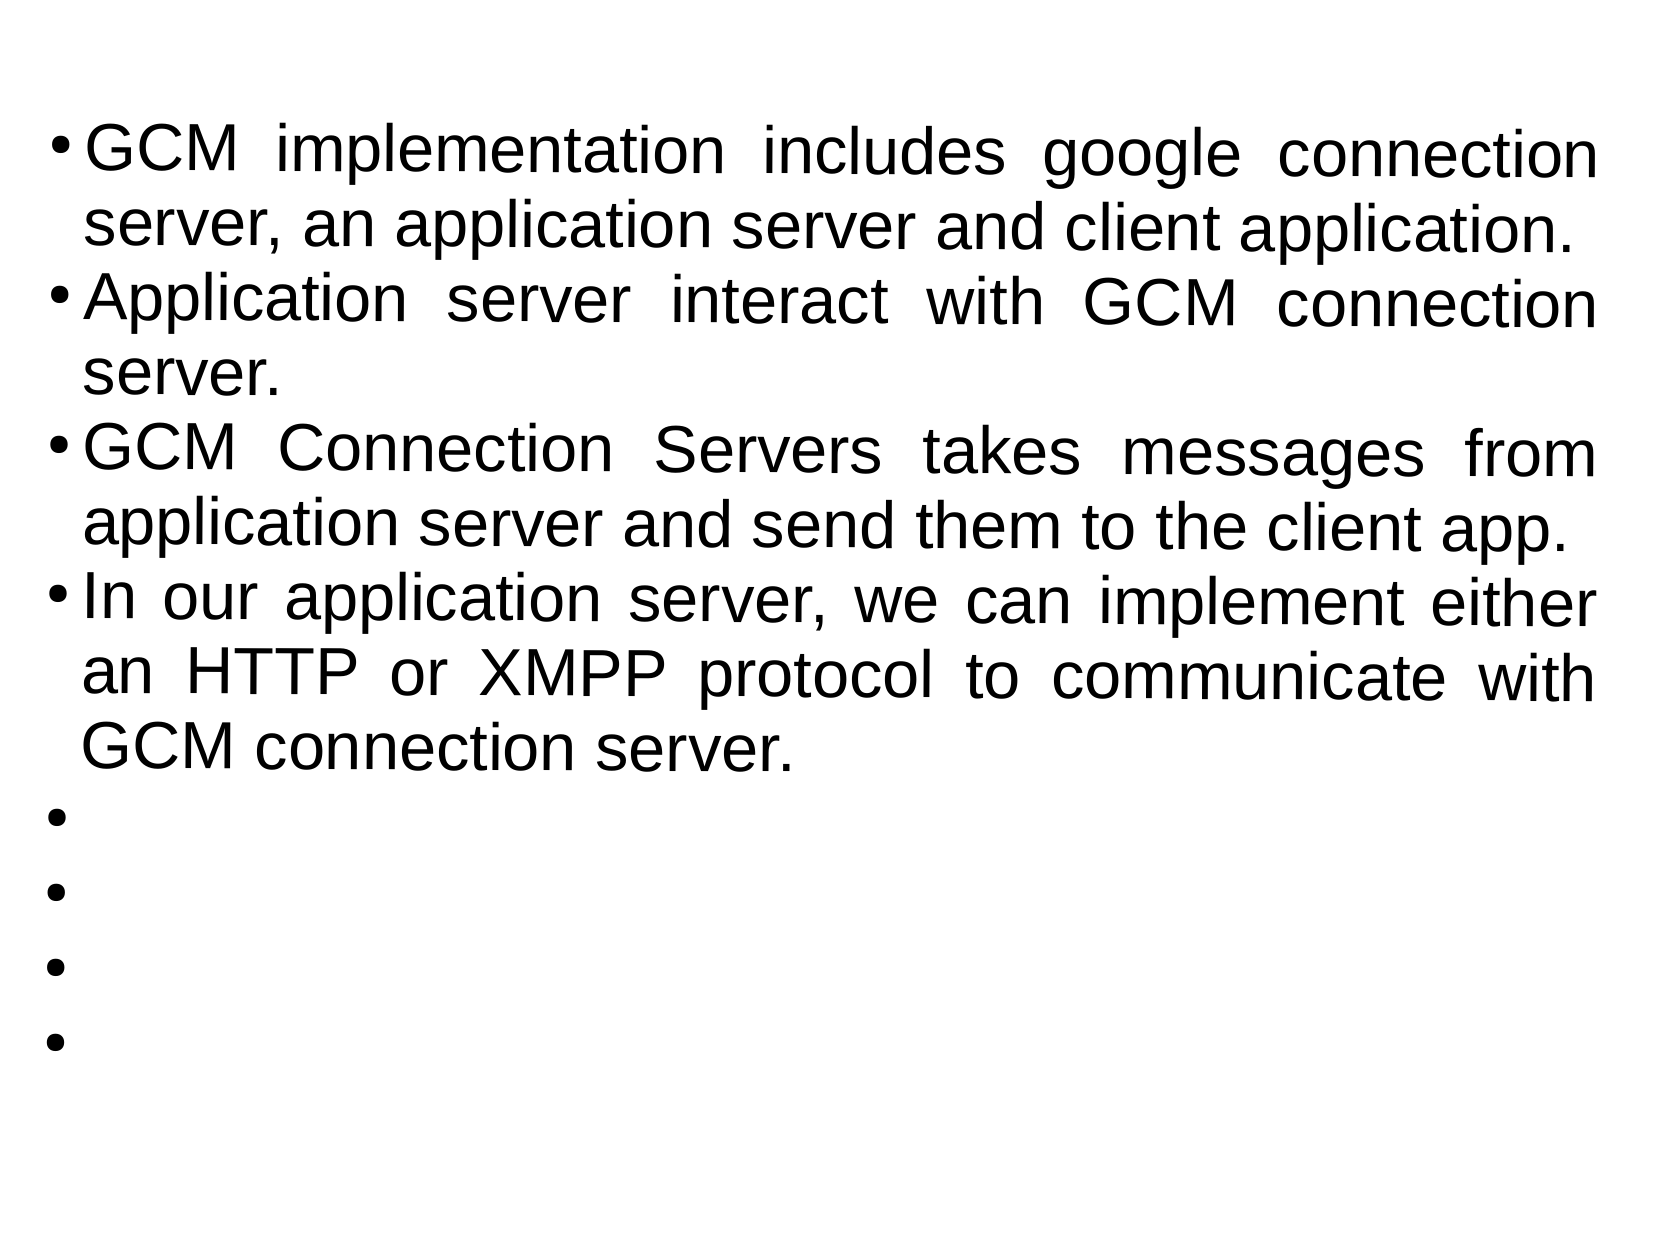

# GCM implementation includes google connection server, an application server and client application.
Application server interact with GCM connection server.
GCM Connection Servers takes messages from application server and send them to the client app.
In our application server, we can implement either an HTTP or XMPP protocol to communicate with GCM connection server.